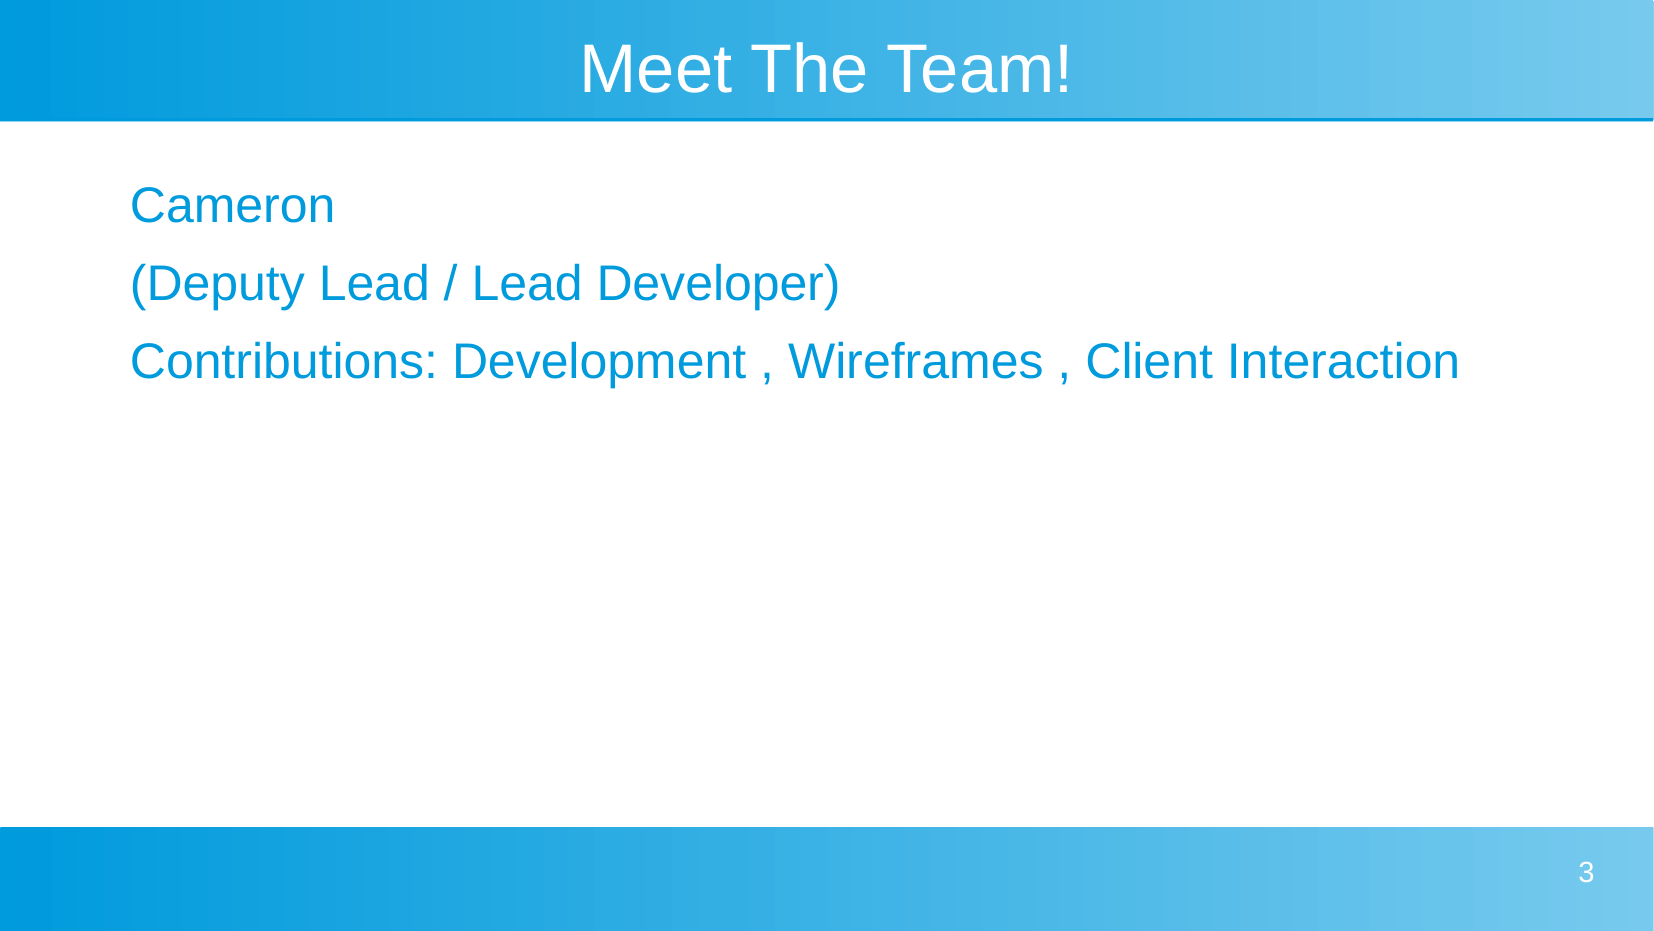

Meet The Team!
# Cameron
(Deputy Lead / Lead Developer)
Contributions: Development , Wireframes , Client Interaction
3